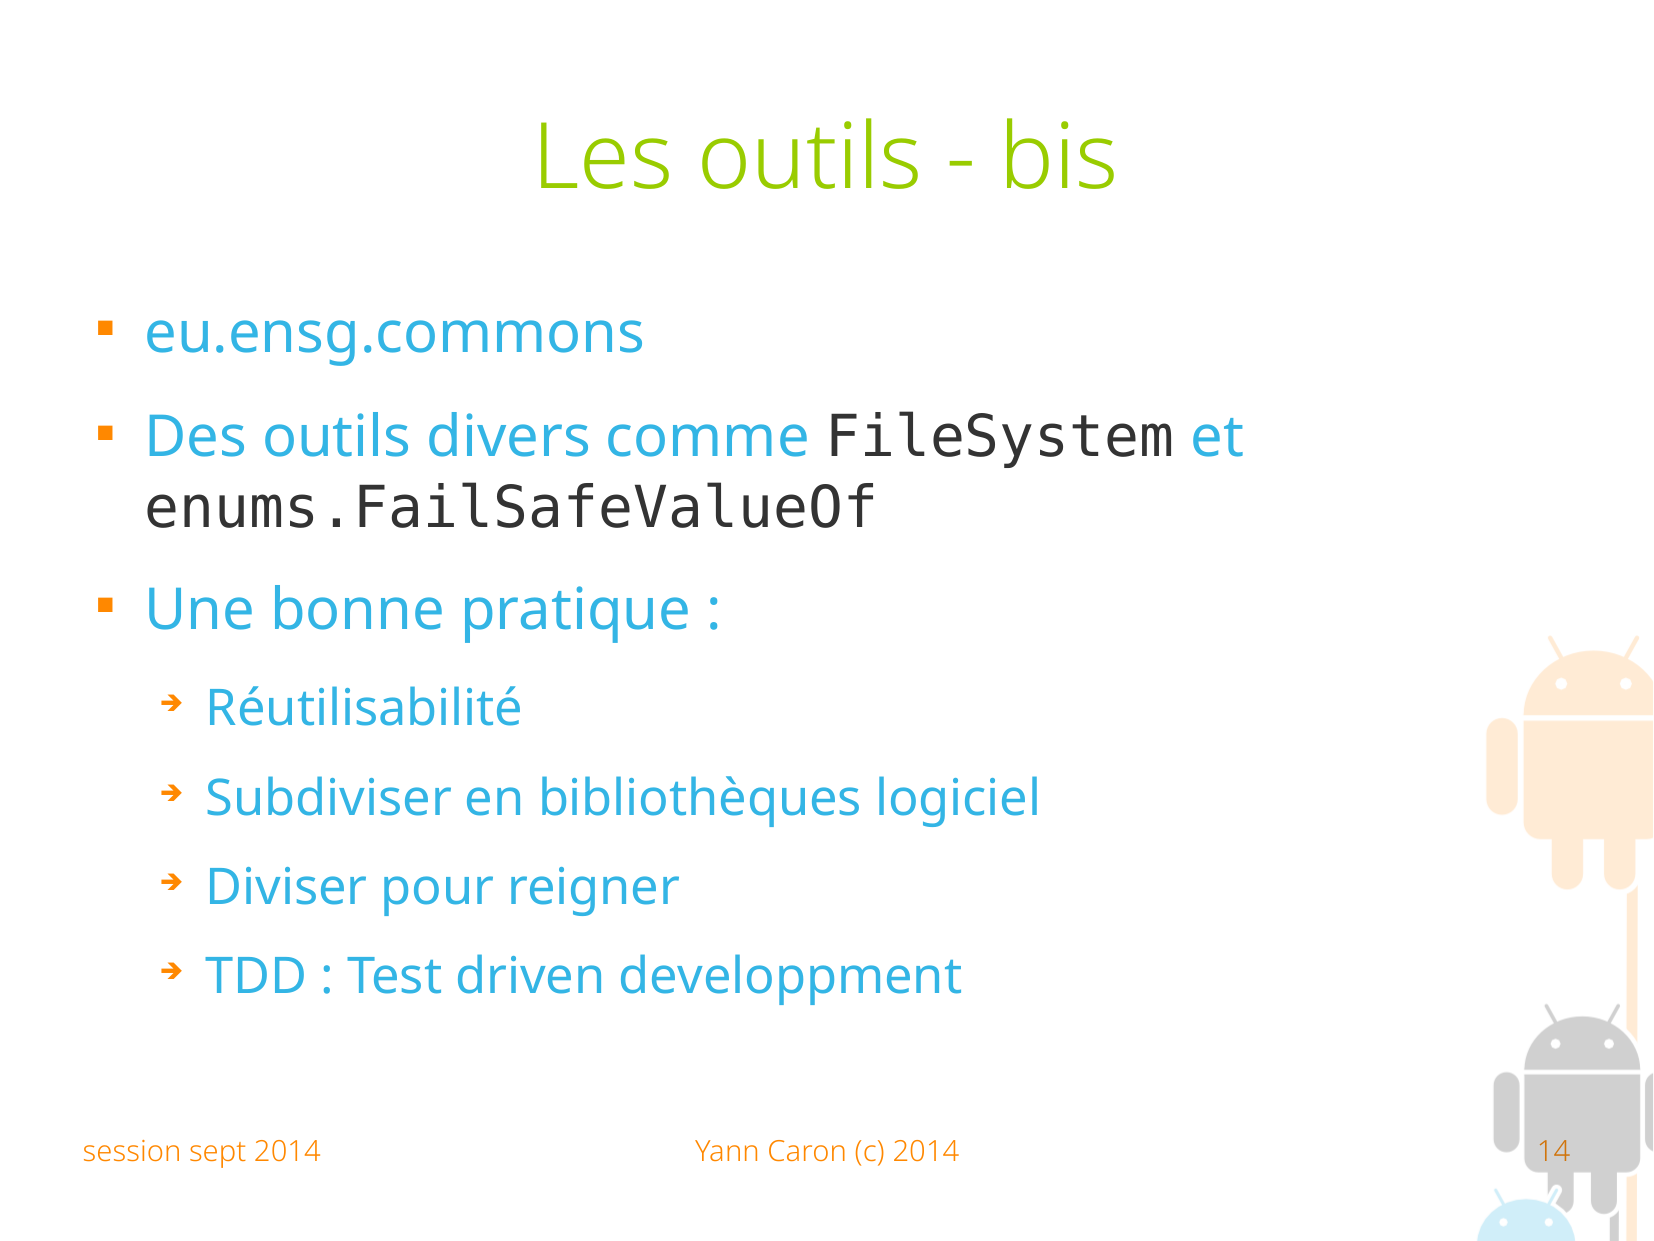

# Les outils - bis
eu.ensg.commons
Des outils divers comme FileSystem et enums.FailSafeValueOf
Une bonne pratique :
Réutilisabilité
Subdiviser en bibliothèques logiciel
Diviser pour reigner
TDD : Test driven developpment
session sept 2014
Yann Caron (c) 2014
14